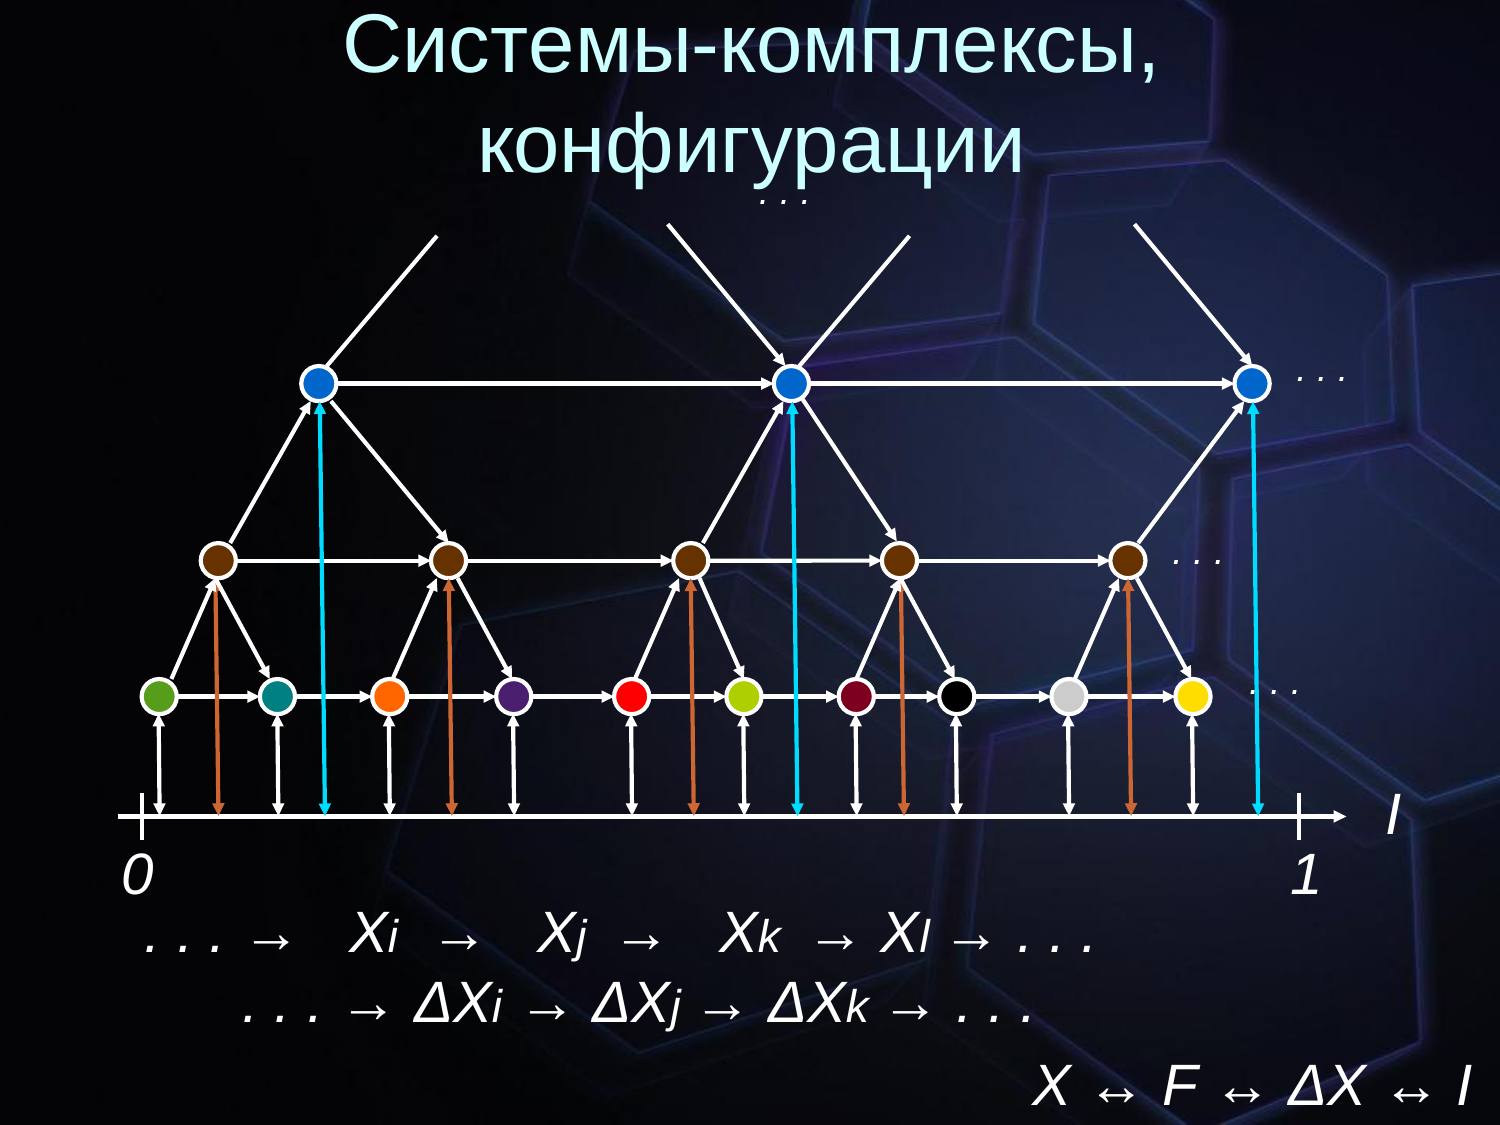

# Системы-комплексы, конфигурации
. . .
. . .
. . .
. . .
I
0
1
. . . → Xi → Xj → Xk → Xl → . . .
 . . . → ΔXi → ΔXj → ΔXk → . . .
X ↔ F ↔ ΔX ↔ I